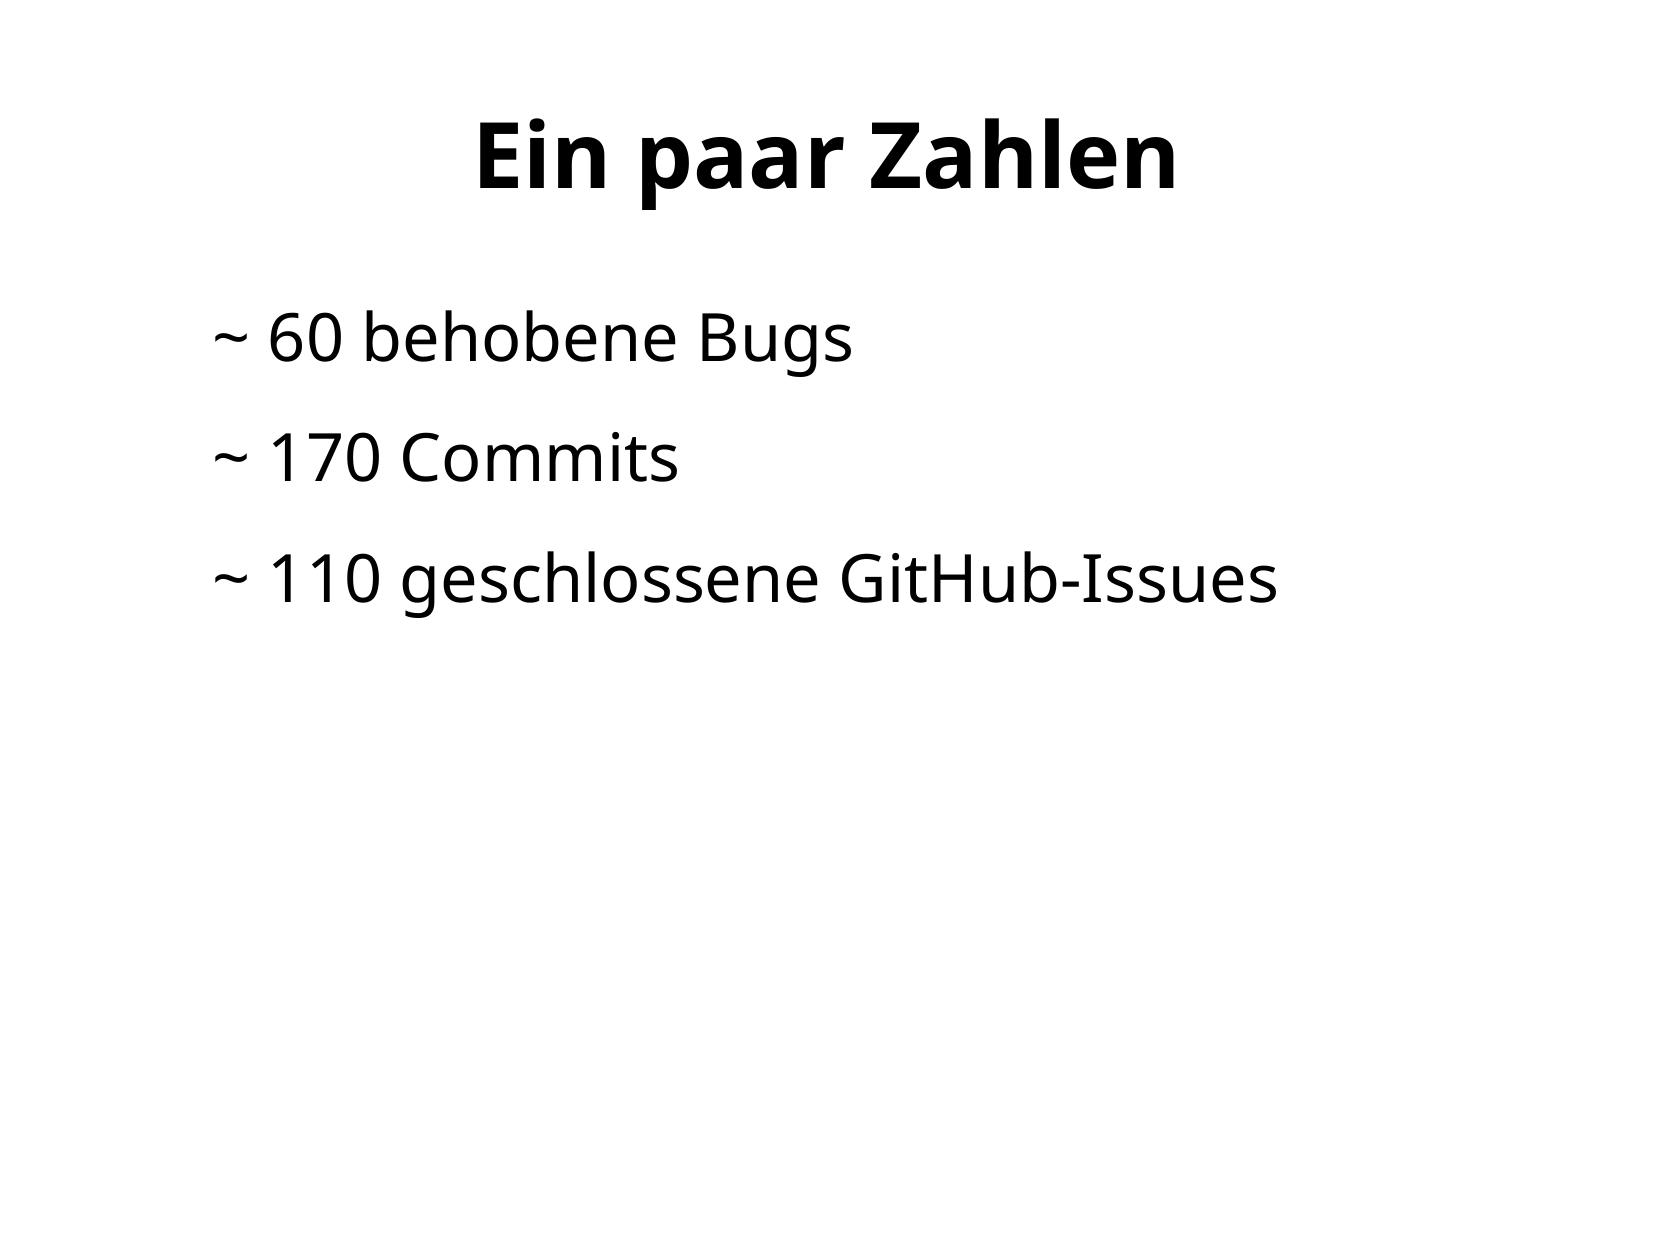

# Ein paar Zahlen
~ 60 behobene Bugs
~ 170 Commits
~ 110 geschlossene GitHub-Issues